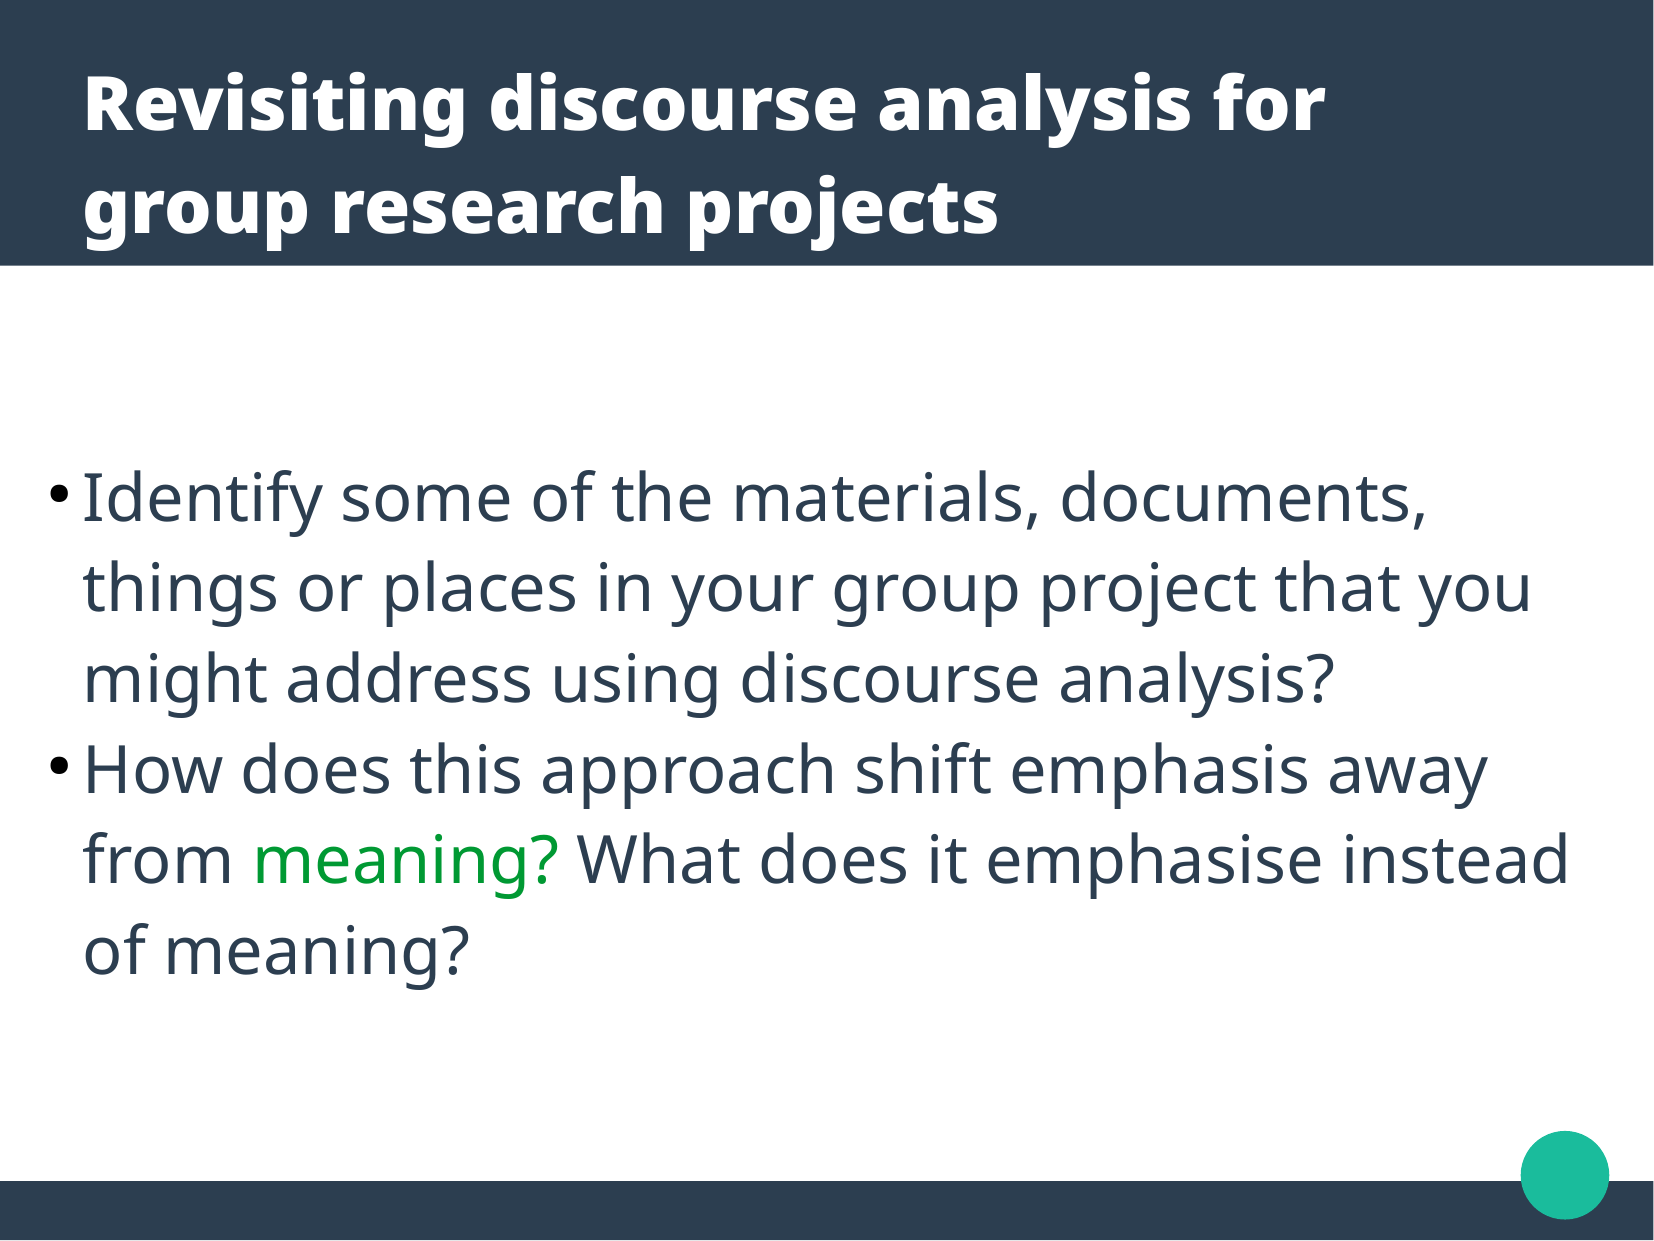

Revisiting discourse analysis for group research projects
# Identify some of the materials, documents, things or places in your group project that you might address using discourse analysis?
How does this approach shift emphasis away from meaning? What does it emphasise instead of meaning?